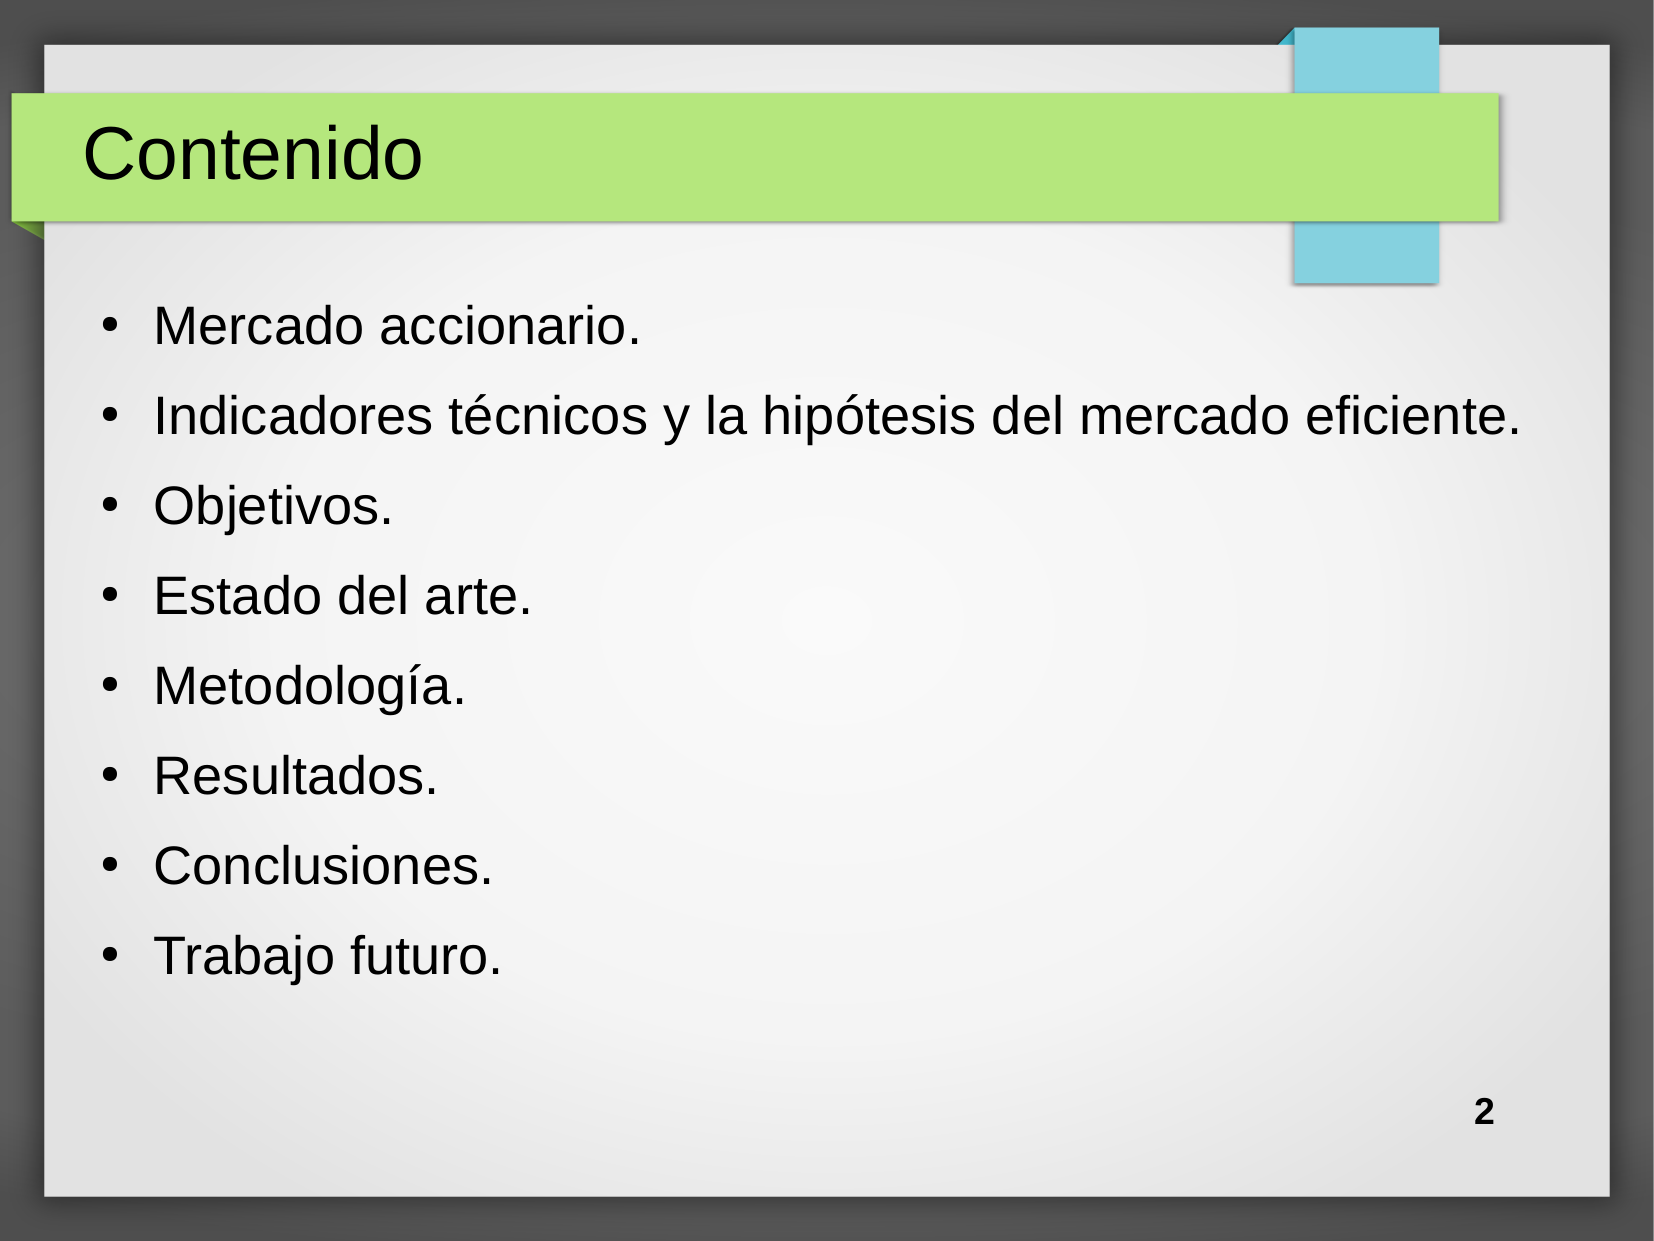

# Contenido
Mercado accionario.
Indicadores técnicos y la hipótesis del mercado eficiente.
Objetivos.
Estado del arte.
Metodología.
Resultados.
Conclusiones.
Trabajo futuro.
2